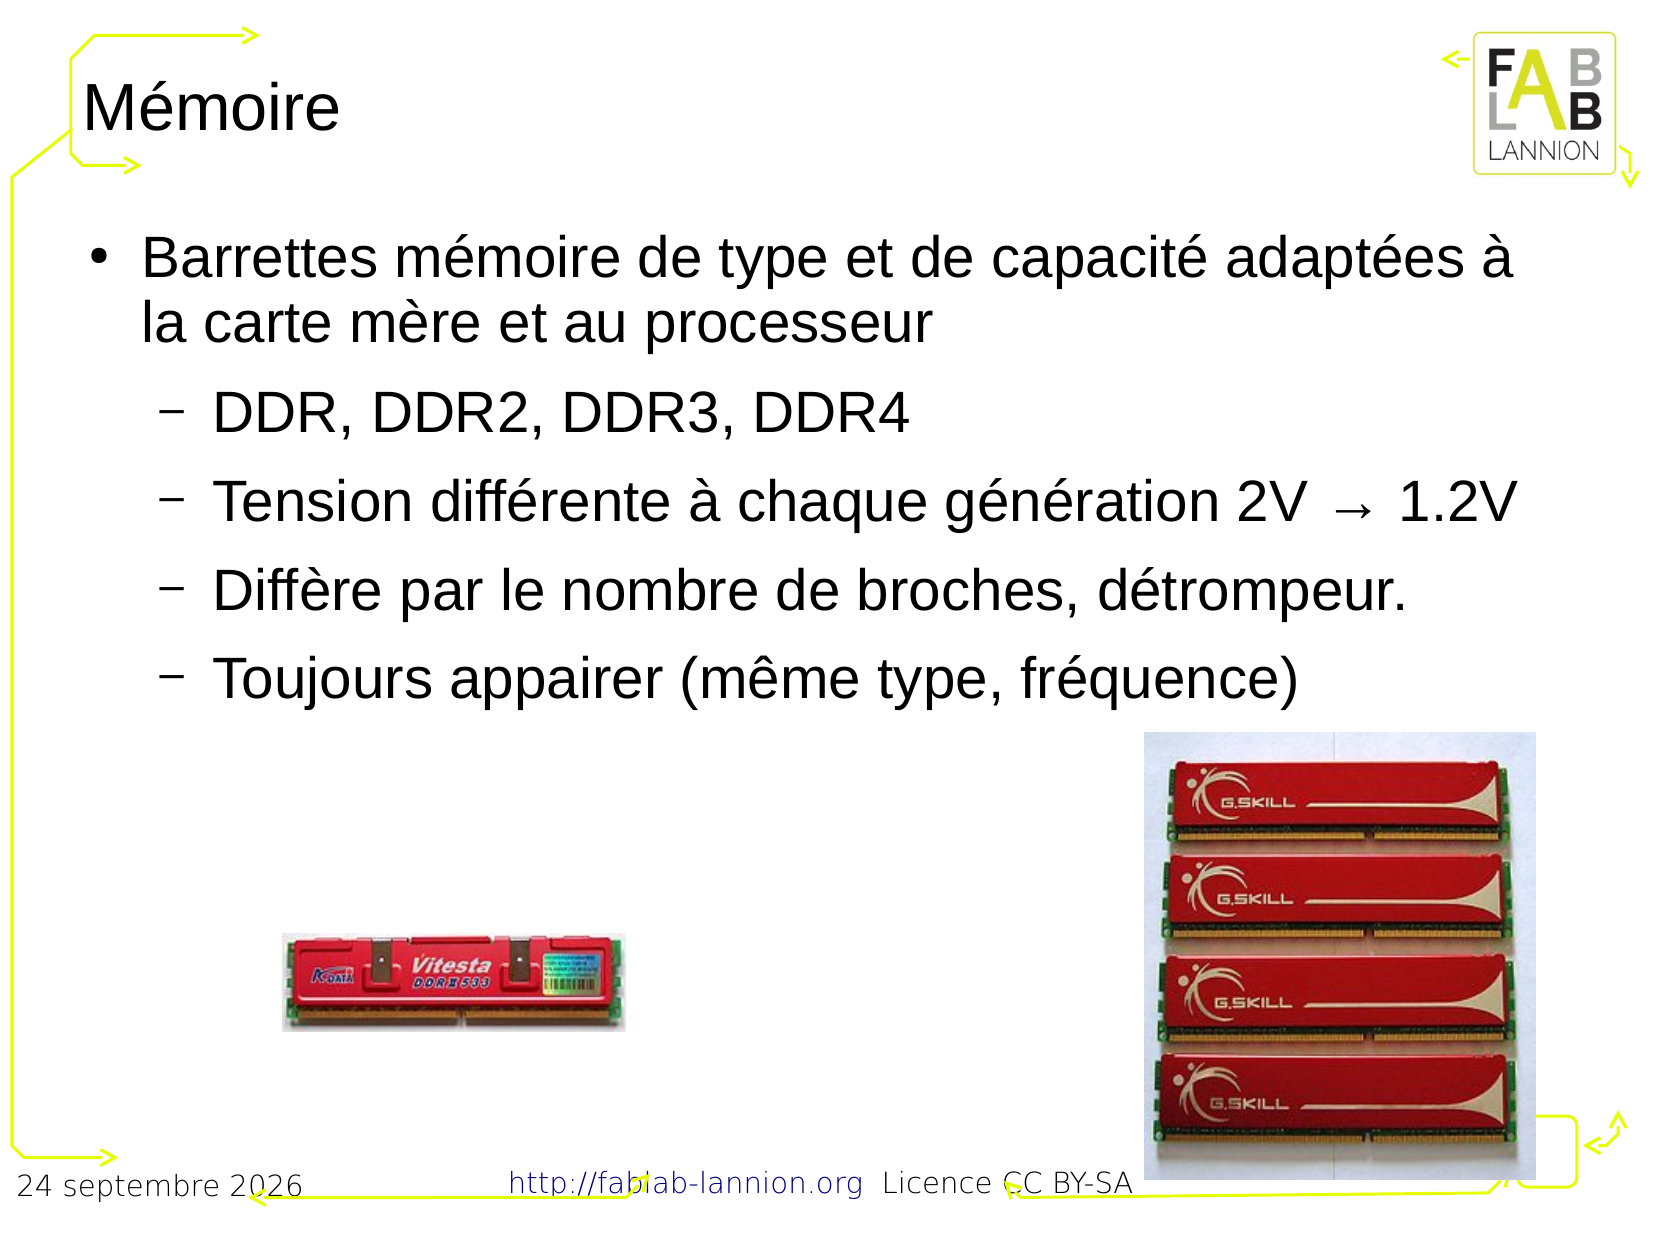

# Mémoire
Barrettes mémoire de type et de capacité adaptées à la carte mère et au processeur
DDR, DDR2, DDR3, DDR4
Tension différente à chaque génération 2V → 1.2V
Diffère par le nombre de broches, détrompeur.
Toujours appairer (même type, fréquence)